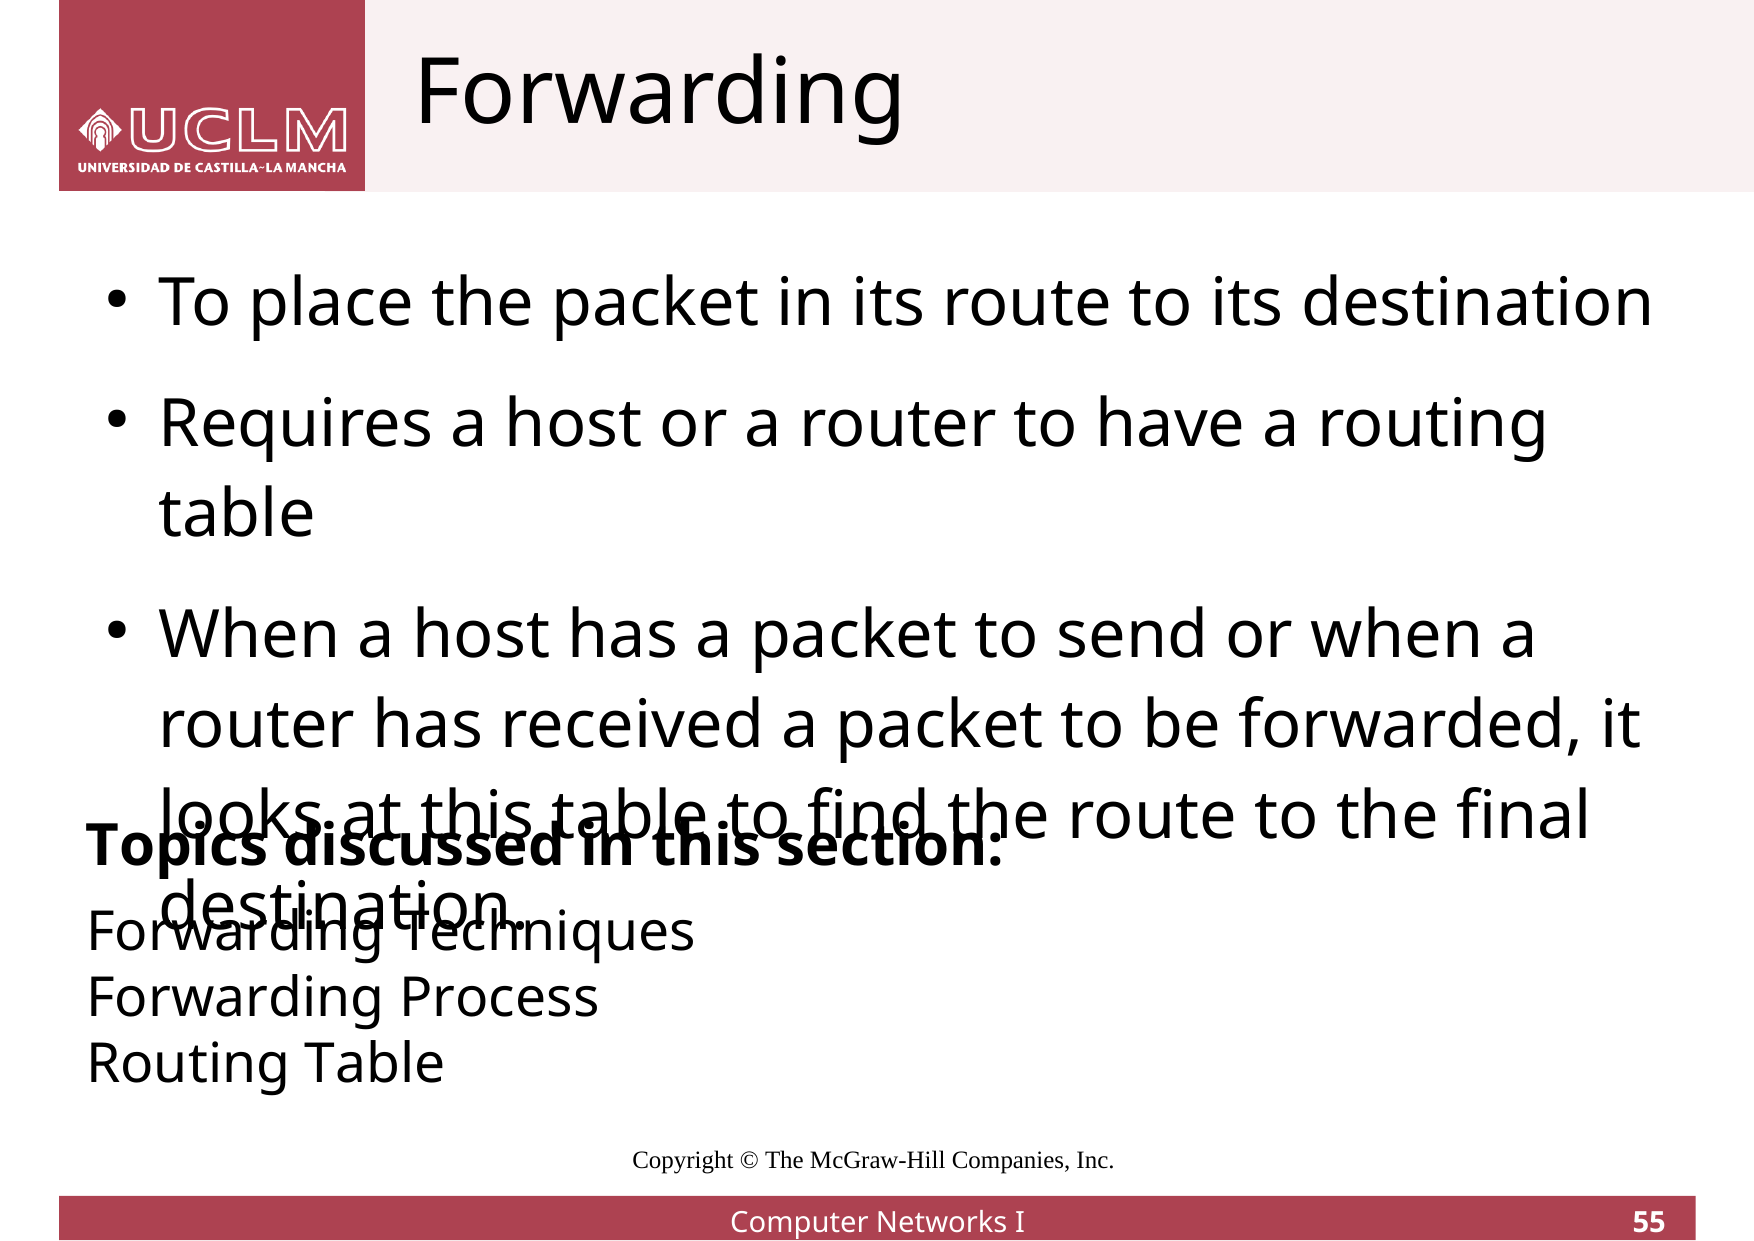

# Forwarding
To place the packet in its route to its destination
Requires a host or a router to have a routing table
When a host has a packet to send or when a router has received a packet to be forwarded, it looks at this table to find the route to the final destination.
Topics discussed in this section:
Forwarding Techniques
Forwarding Process
Routing Table
Copyright © The McGraw-Hill Companies, Inc.
Computer Networks I
55